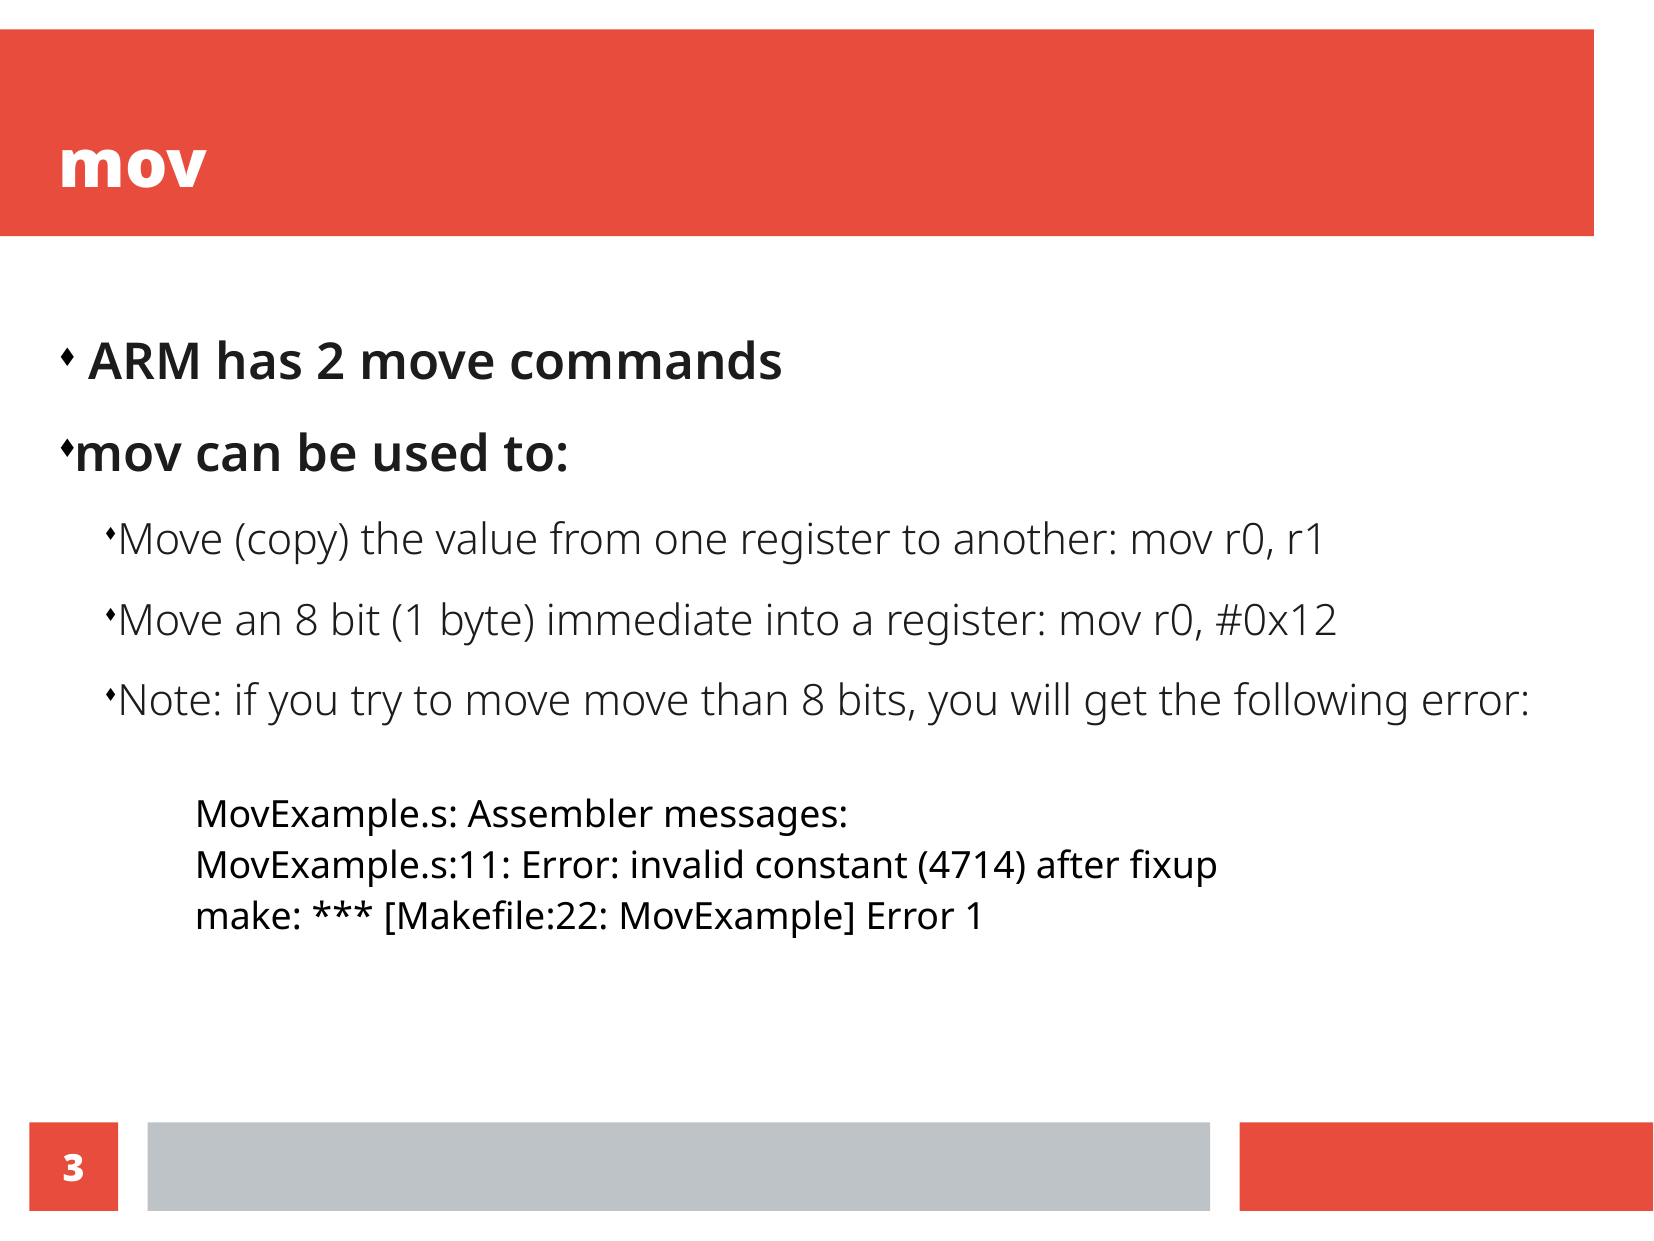

# mov
 ARM has 2 move commands
mov can be used to:
Move (copy) the value from one register to another: mov r0, r1
Move an 8 bit (1 byte) immediate into a register: mov r0, #0x12
Note: if you try to move move than 8 bits, you will get the following error:
MovExample.s: Assembler messages:
MovExample.s:11: Error: invalid constant (4714) after fixup
make: *** [Makefile:22: MovExample] Error 1
3